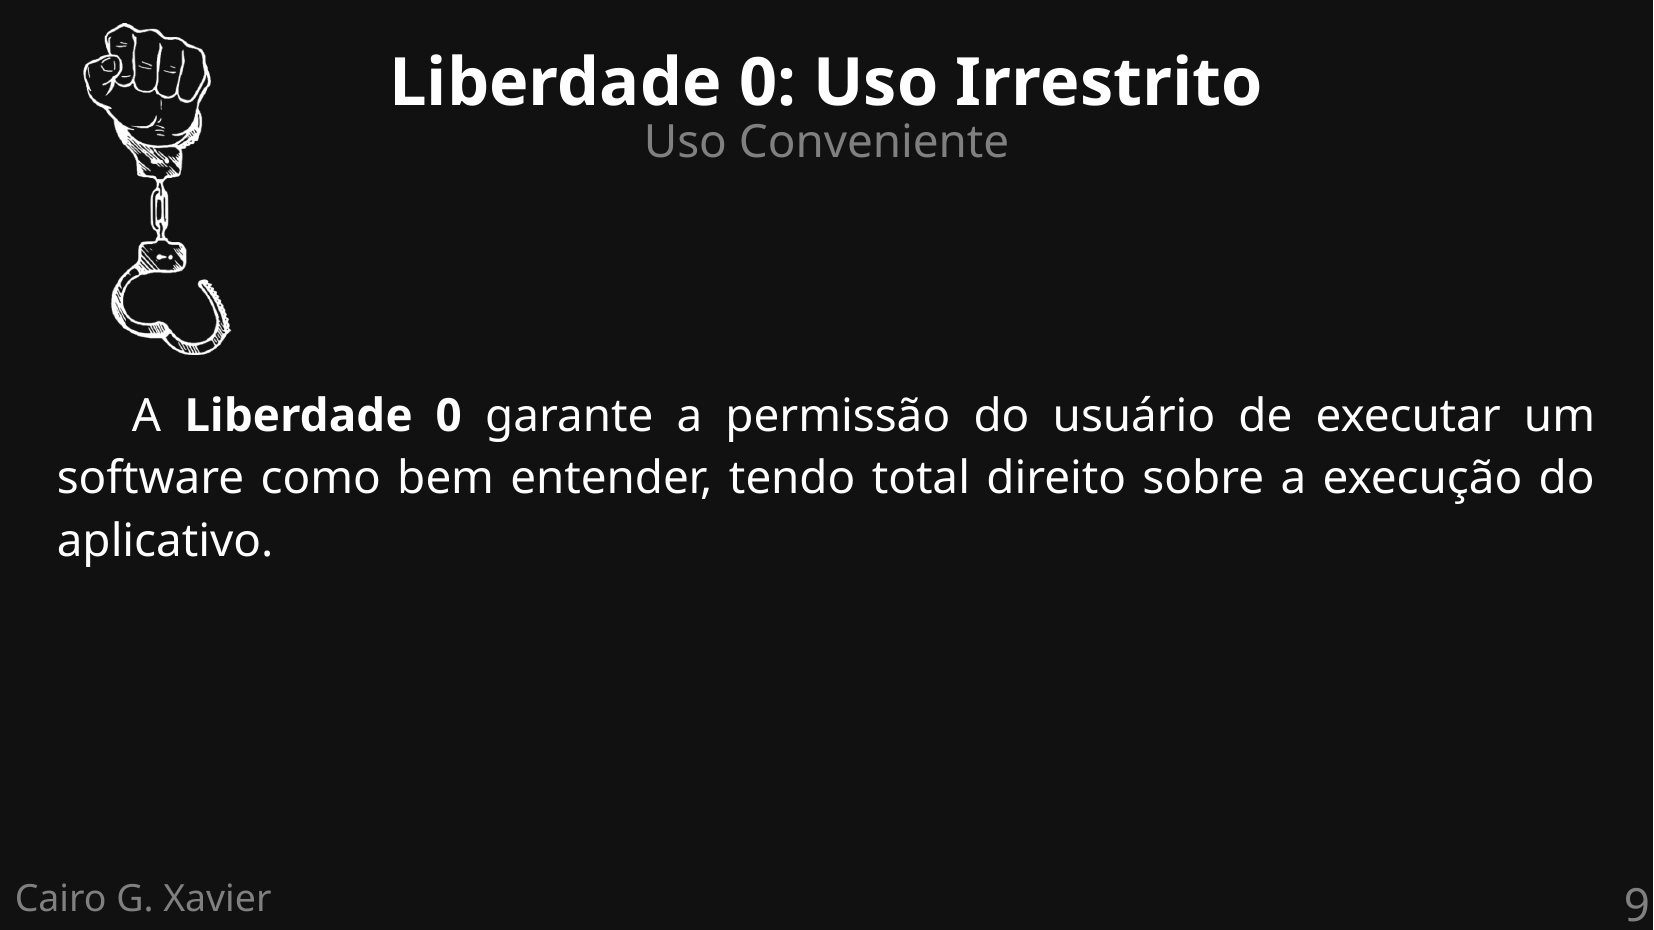

Liberdade 0: Uso Irrestrito
Uso Conveniente
	A Liberdade 0 garante a permissão do usuário de executar um software como bem entender, tendo total direito sobre a execução do aplicativo.
Cairo G. Xavier